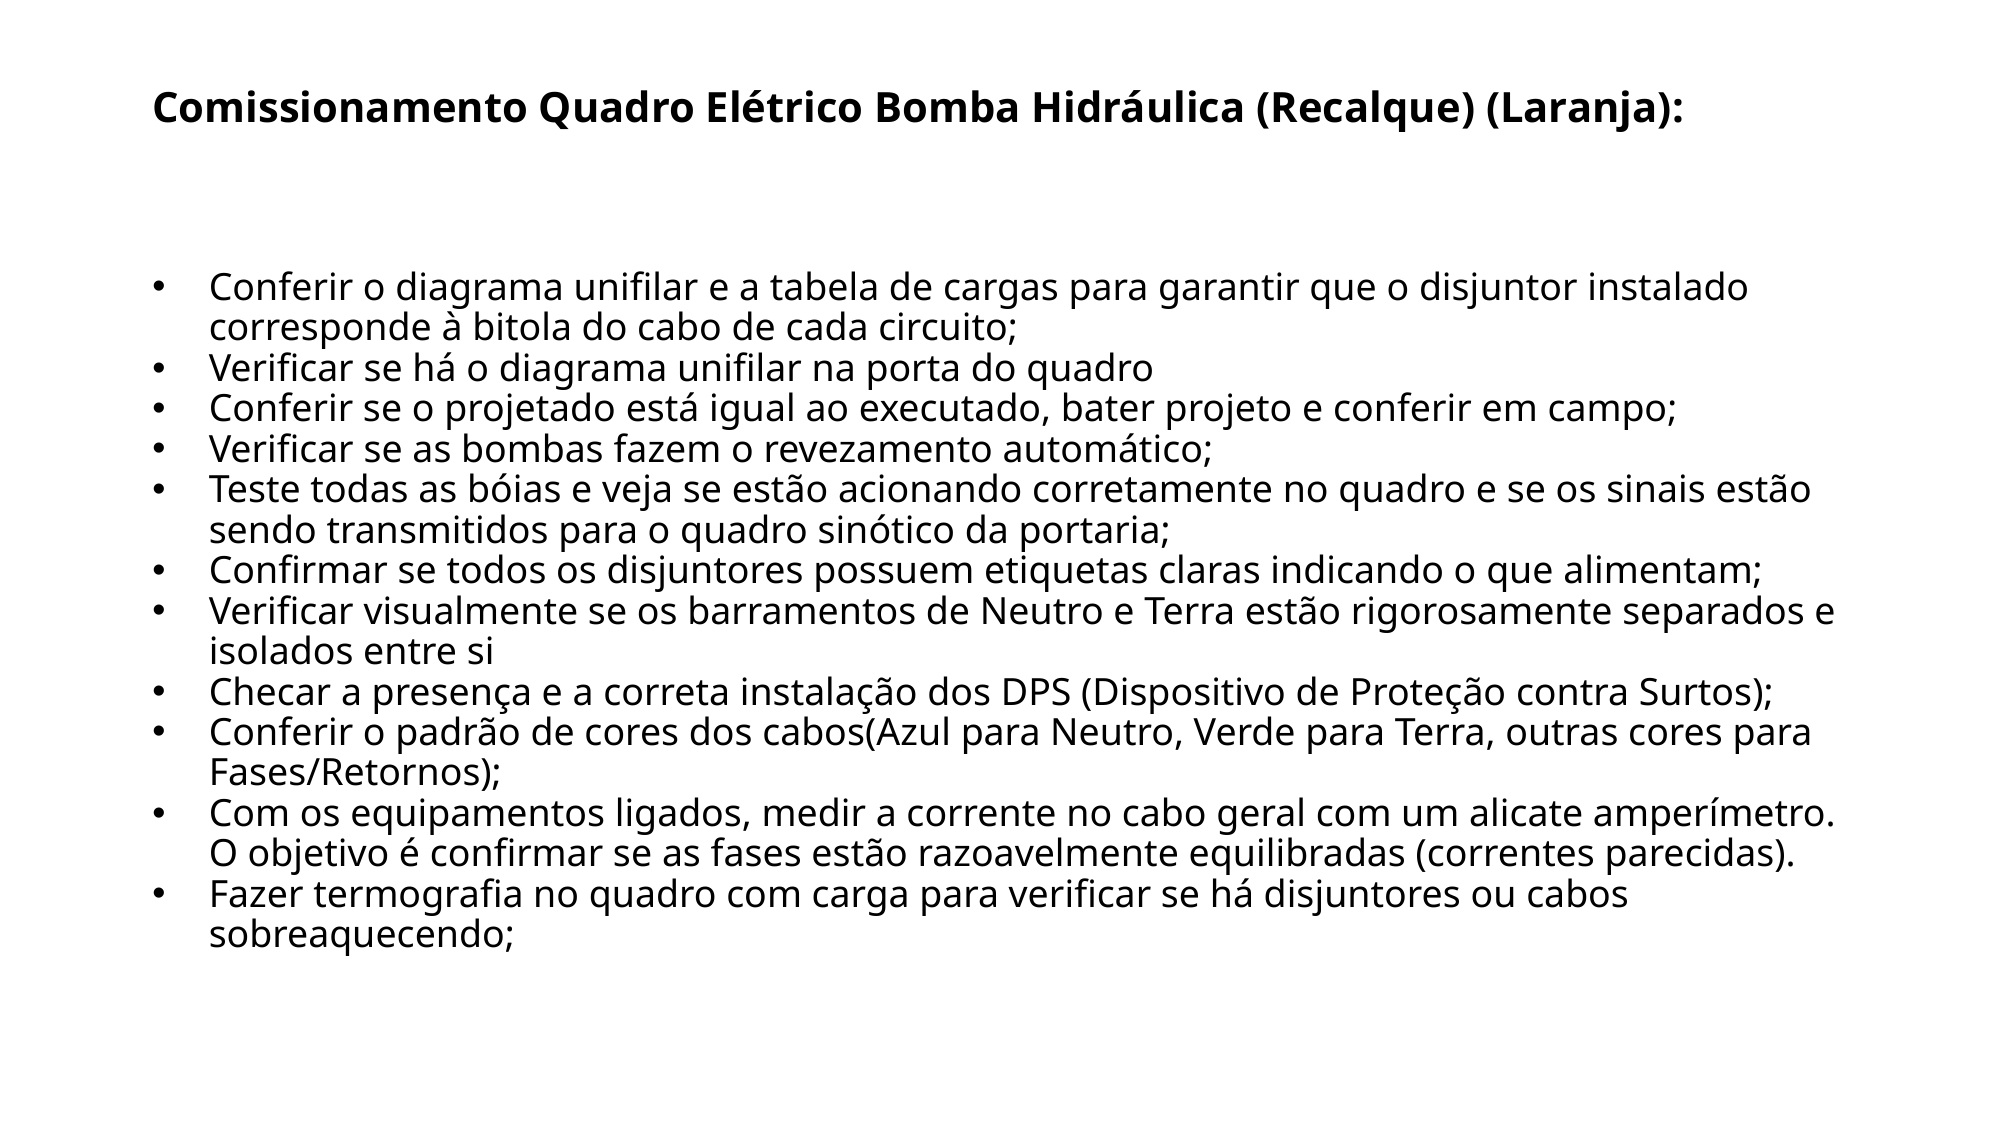

# Comissionamento Quadro Elétrico Bomba Hidráulica (Recalque) (Laranja):
Conferir o diagrama unifilar e a tabela de cargas para garantir que o disjuntor instalado corresponde à bitola do cabo de cada circuito;
Verificar se há o diagrama unifilar na porta do quadro
Conferir se o projetado está igual ao executado, bater projeto e conferir em campo;
Verificar se as bombas fazem o revezamento automático;
Teste todas as bóias e veja se estão acionando corretamente no quadro e se os sinais estão sendo transmitidos para o quadro sinótico da portaria;
Confirmar se todos os disjuntores possuem etiquetas claras indicando o que alimentam;
Verificar visualmente se os barramentos de Neutro e Terra estão rigorosamente separados e isolados entre si
Checar a presença e a correta instalação dos DPS (Dispositivo de Proteção contra Surtos);
Conferir o padrão de cores dos cabos(Azul para Neutro, Verde para Terra, outras cores para Fases/Retornos);
Com os equipamentos ligados, medir a corrente no cabo geral com um alicate amperímetro. O objetivo é confirmar se as fases estão razoavelmente equilibradas (correntes parecidas).
Fazer termografia no quadro com carga para verificar se há disjuntores ou cabos sobreaquecendo;